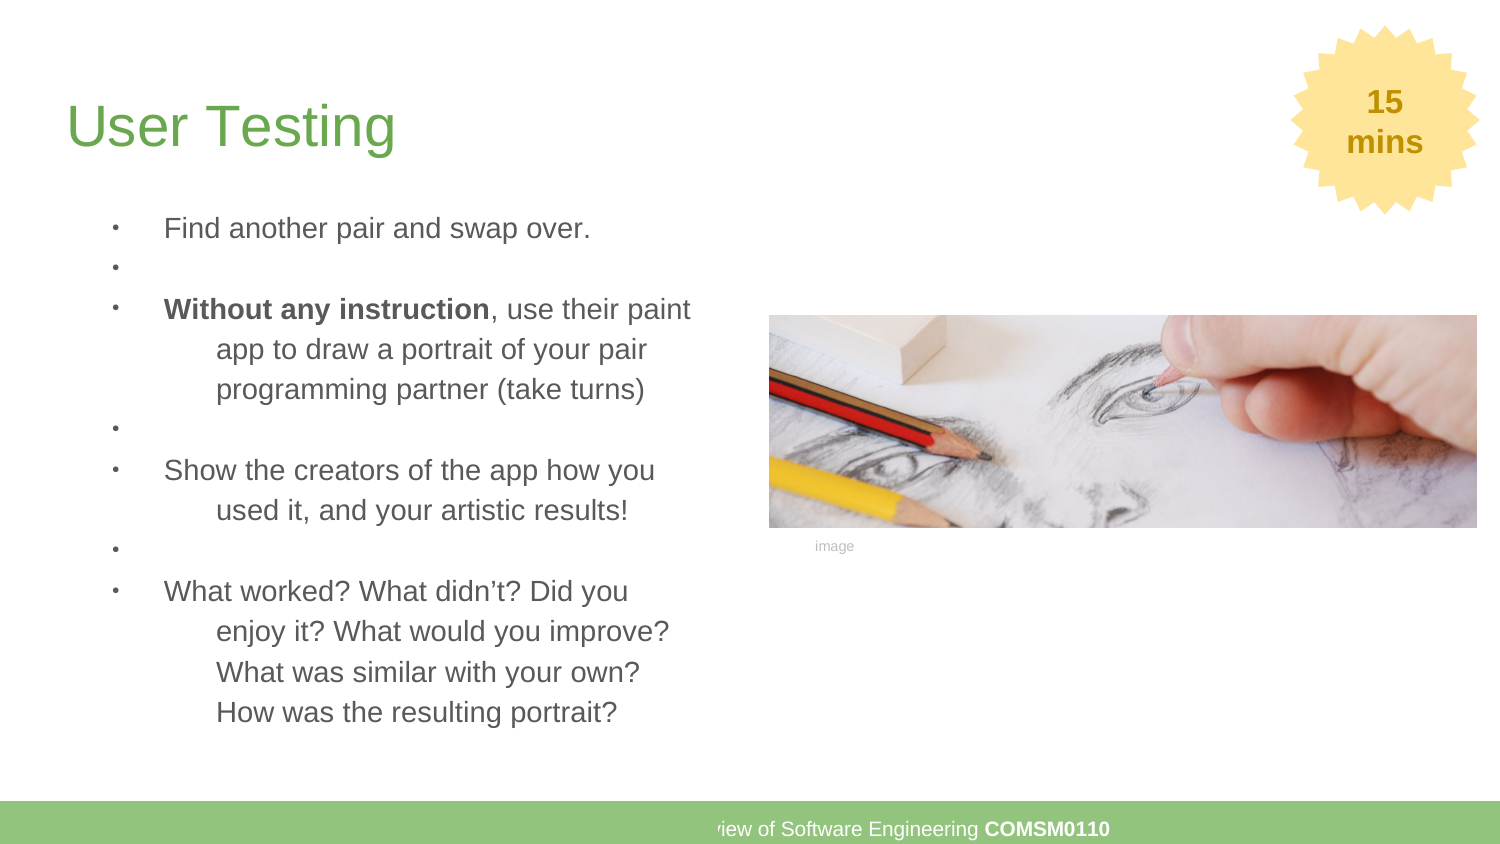

15
mins
# User Testing
Find another pair and swap over.
Without any instruction, use their paint app to draw a portrait of your pair programming partner (take turns)
Show the creators of the app how you used it, and your artistic results!
What worked? What didn’t? Did you enjoy it? What would you improve? What was similar with your own? How was the resulting portrait?
image